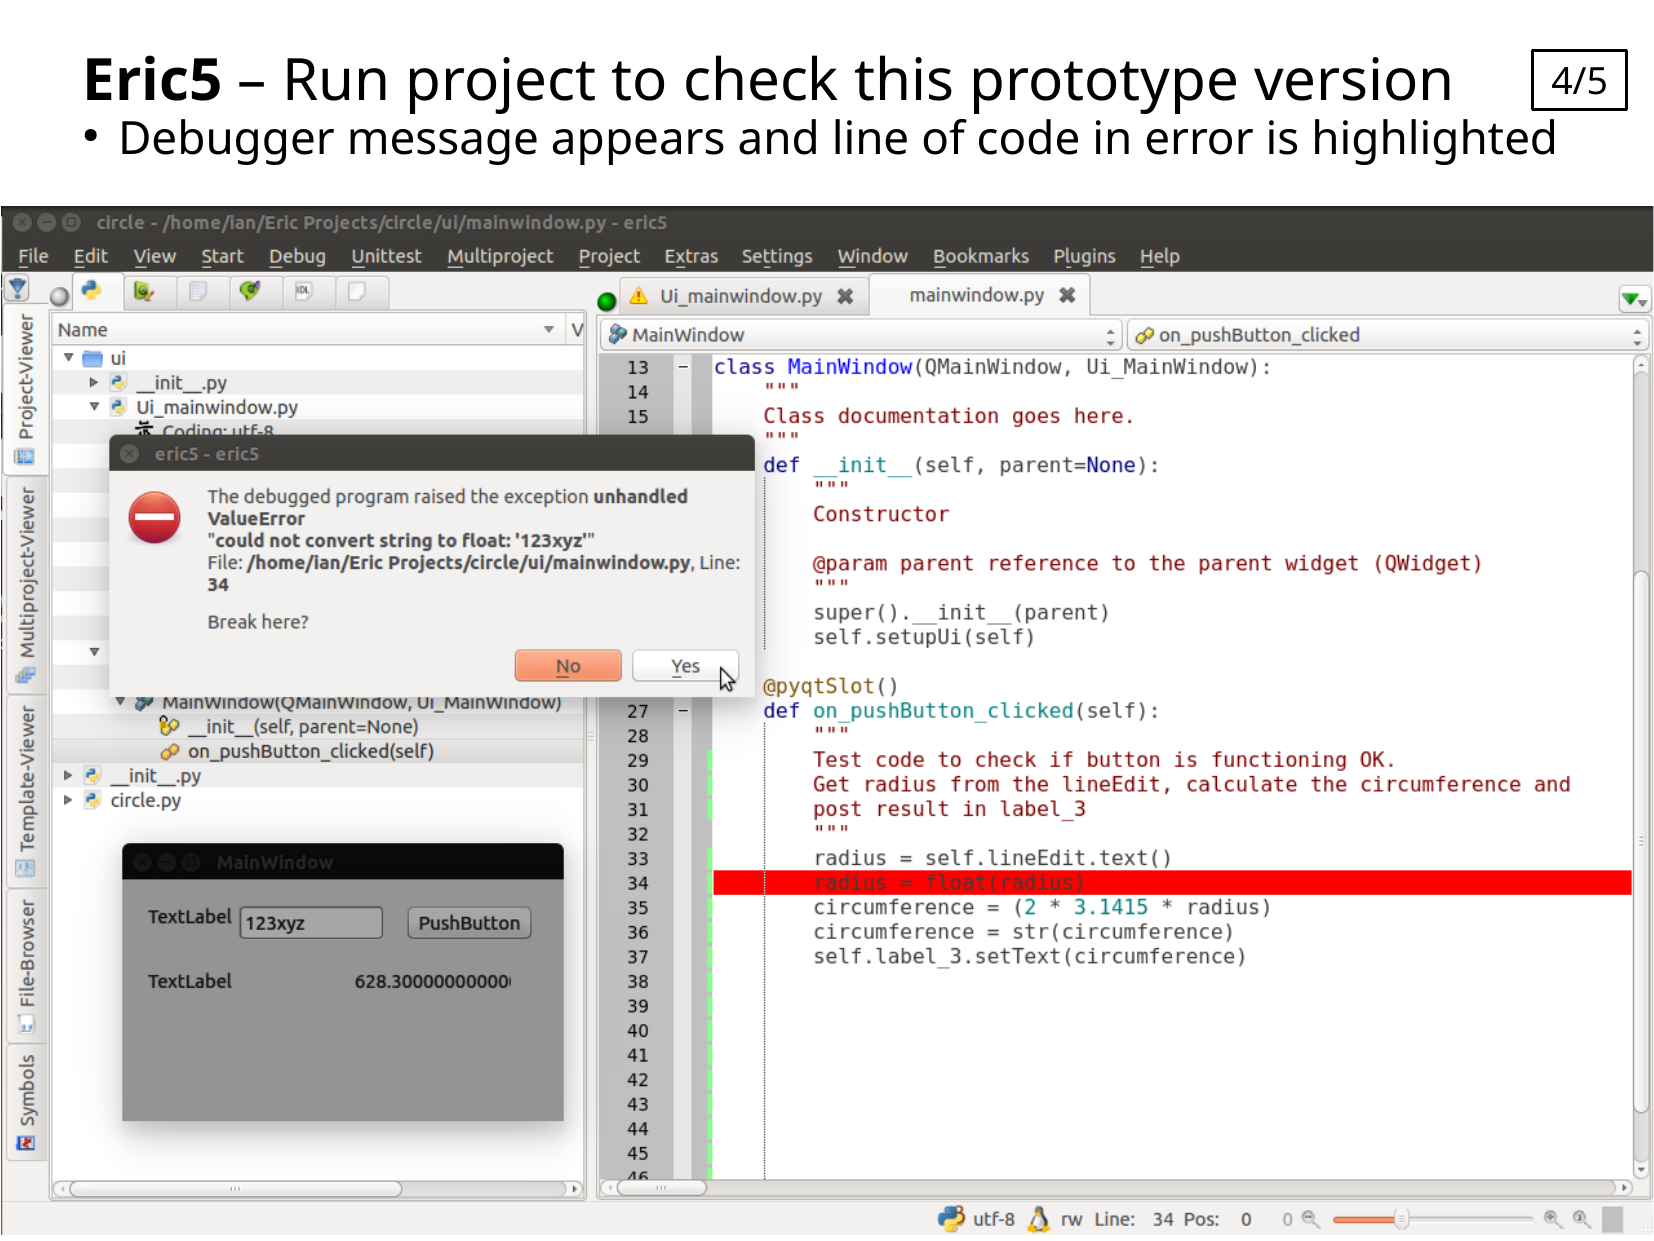

# Eric5 – Run project to check this prototype version
4/5
Debugger message appears and line of code in error is highlighted
49